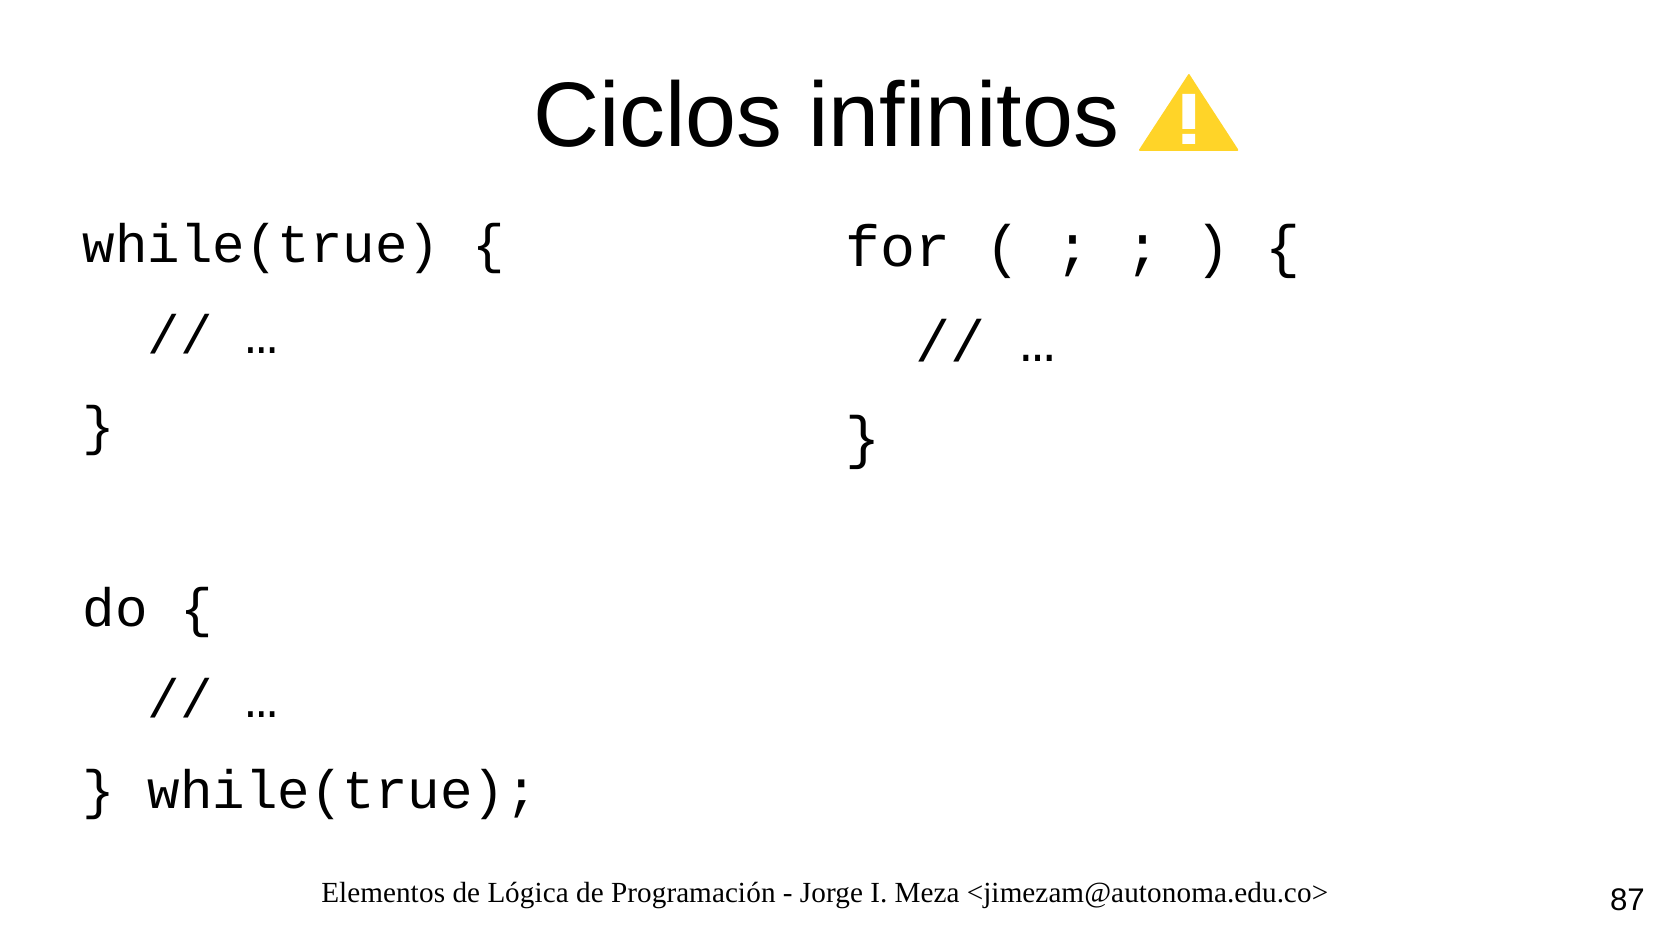

# Ciclos infinitos
while(true) {
 // …
}
do {
 // …
} while(true);
for ( ; ; ) {
 // …
}
Elementos de Lógica de Programación - Jorge I. Meza <jimezam@autonoma.edu.co>